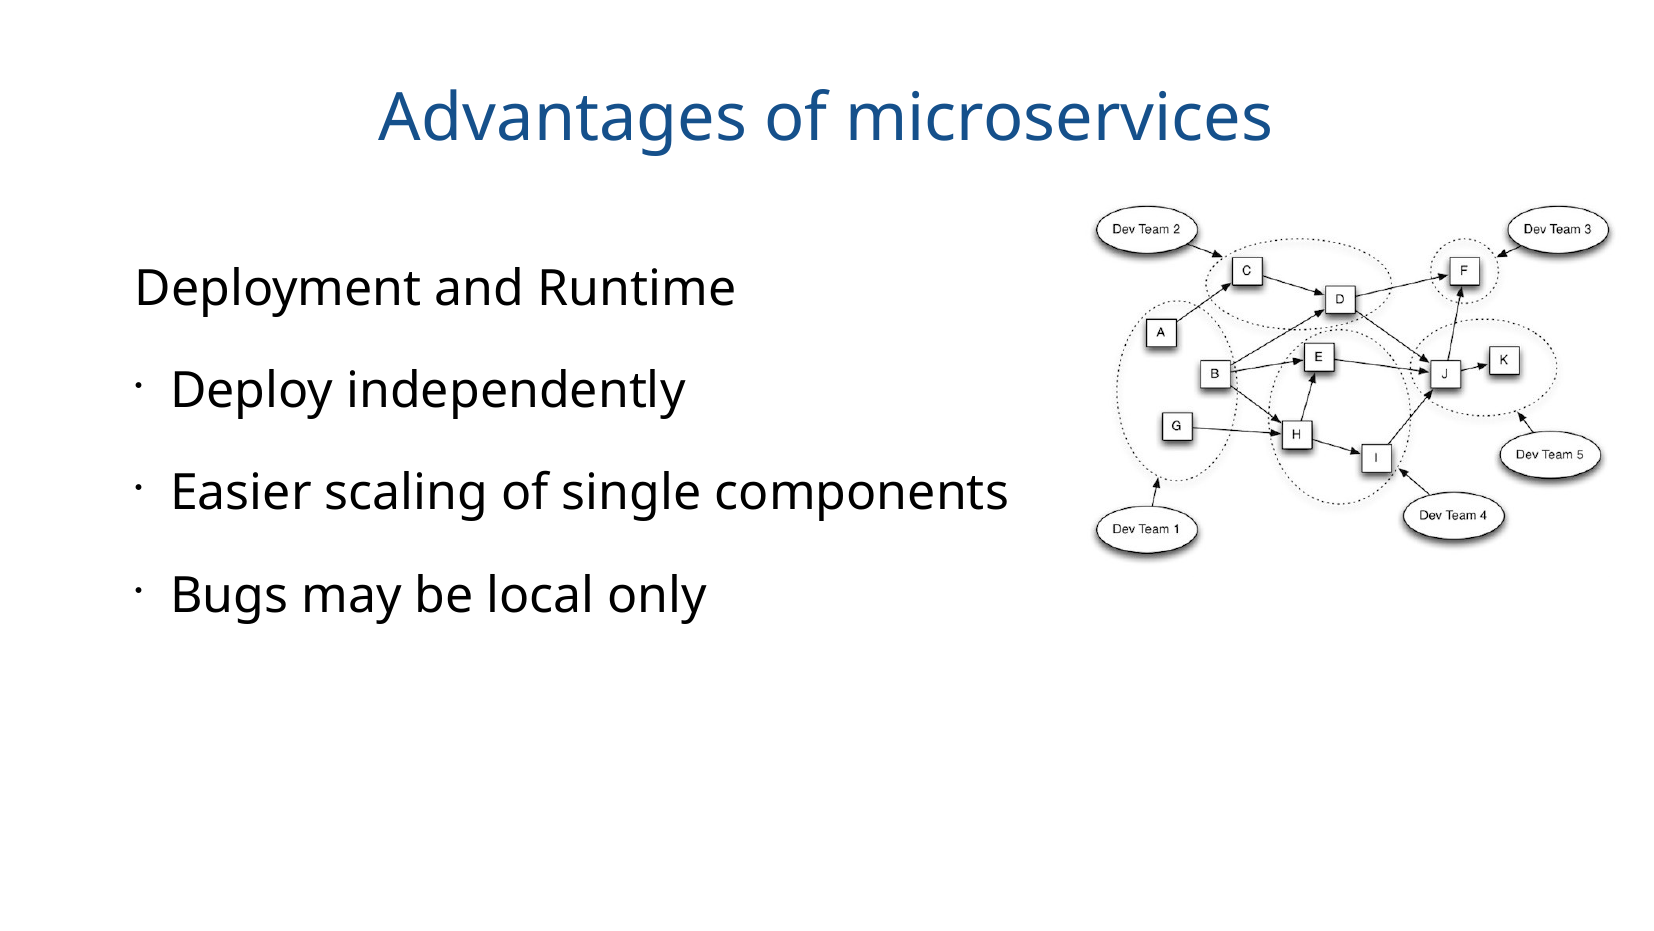

# Advantages of microservices
Deployment and Runtime
Deploy independently
Easier scaling of single components
Bugs may be local only